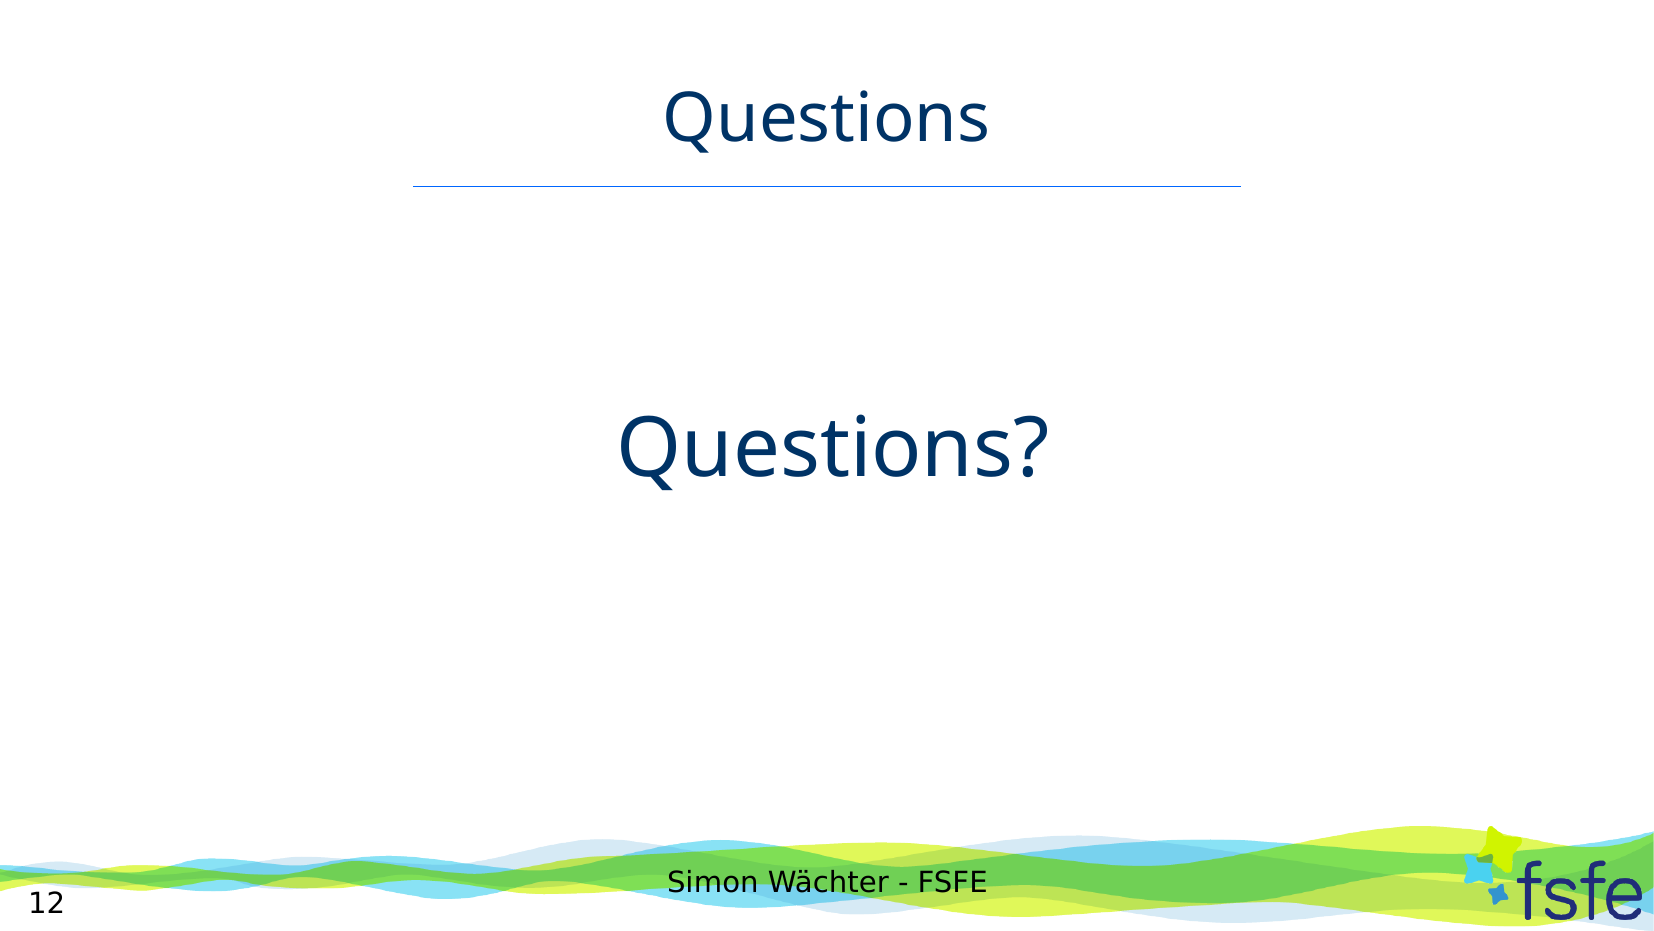

# Questions
Questions?
Simon Wächter - FSFE
12